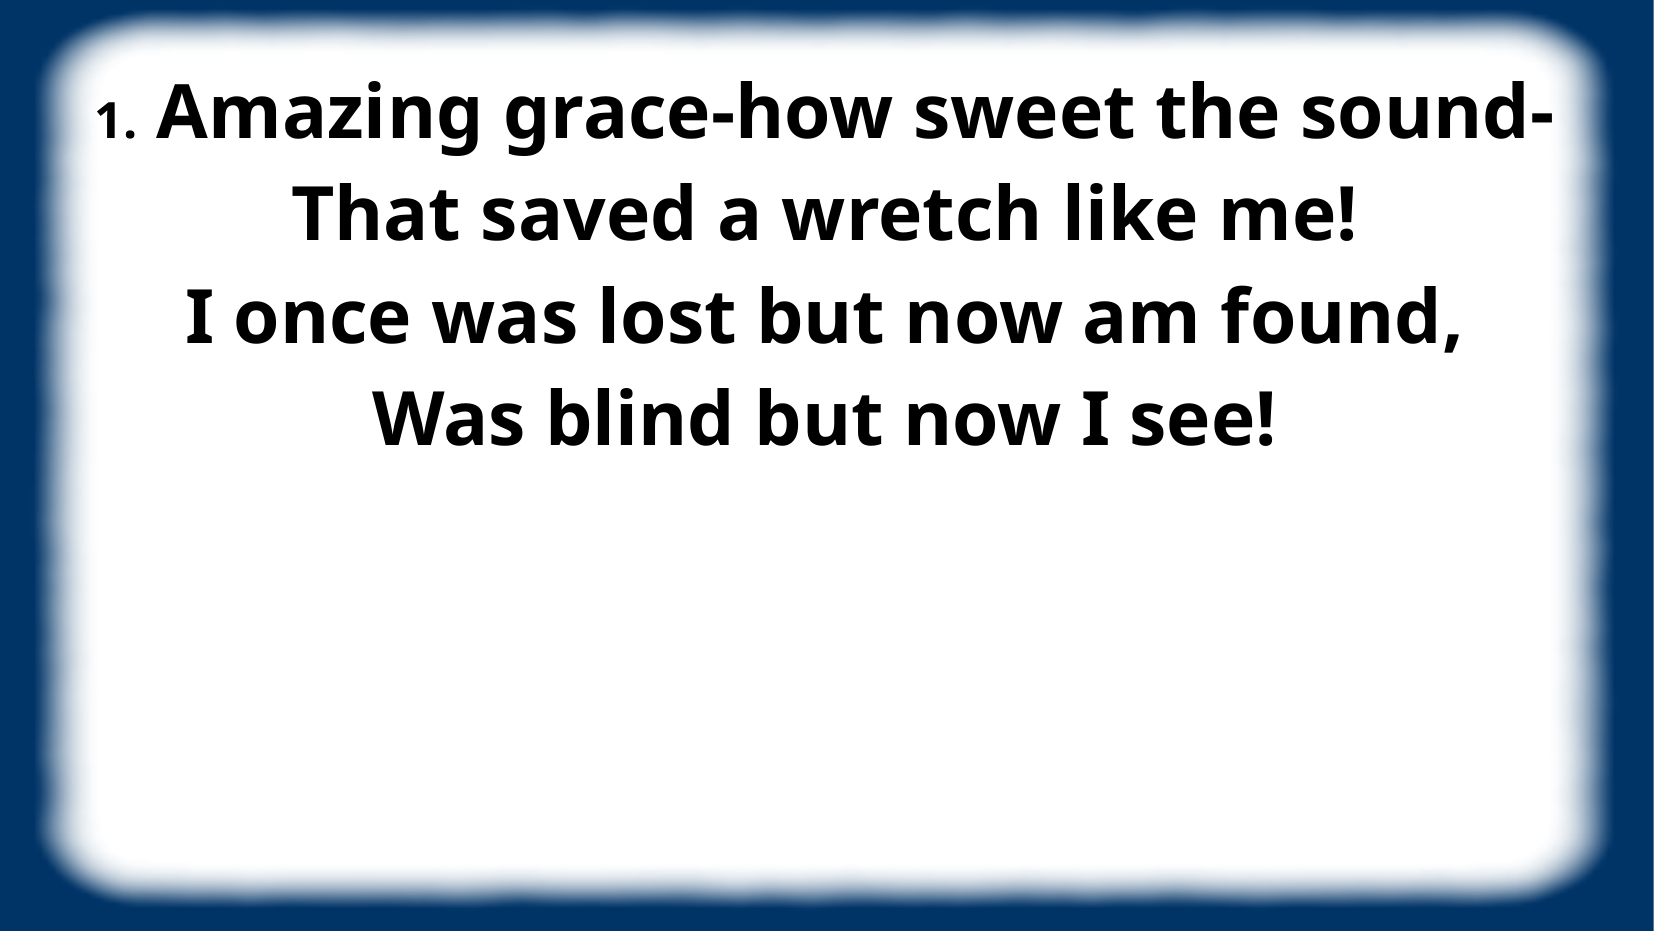

1. Amazing grace-how sweet the sound-
That saved a wretch like me!
I once was lost but now am found,
Was blind but now I see!